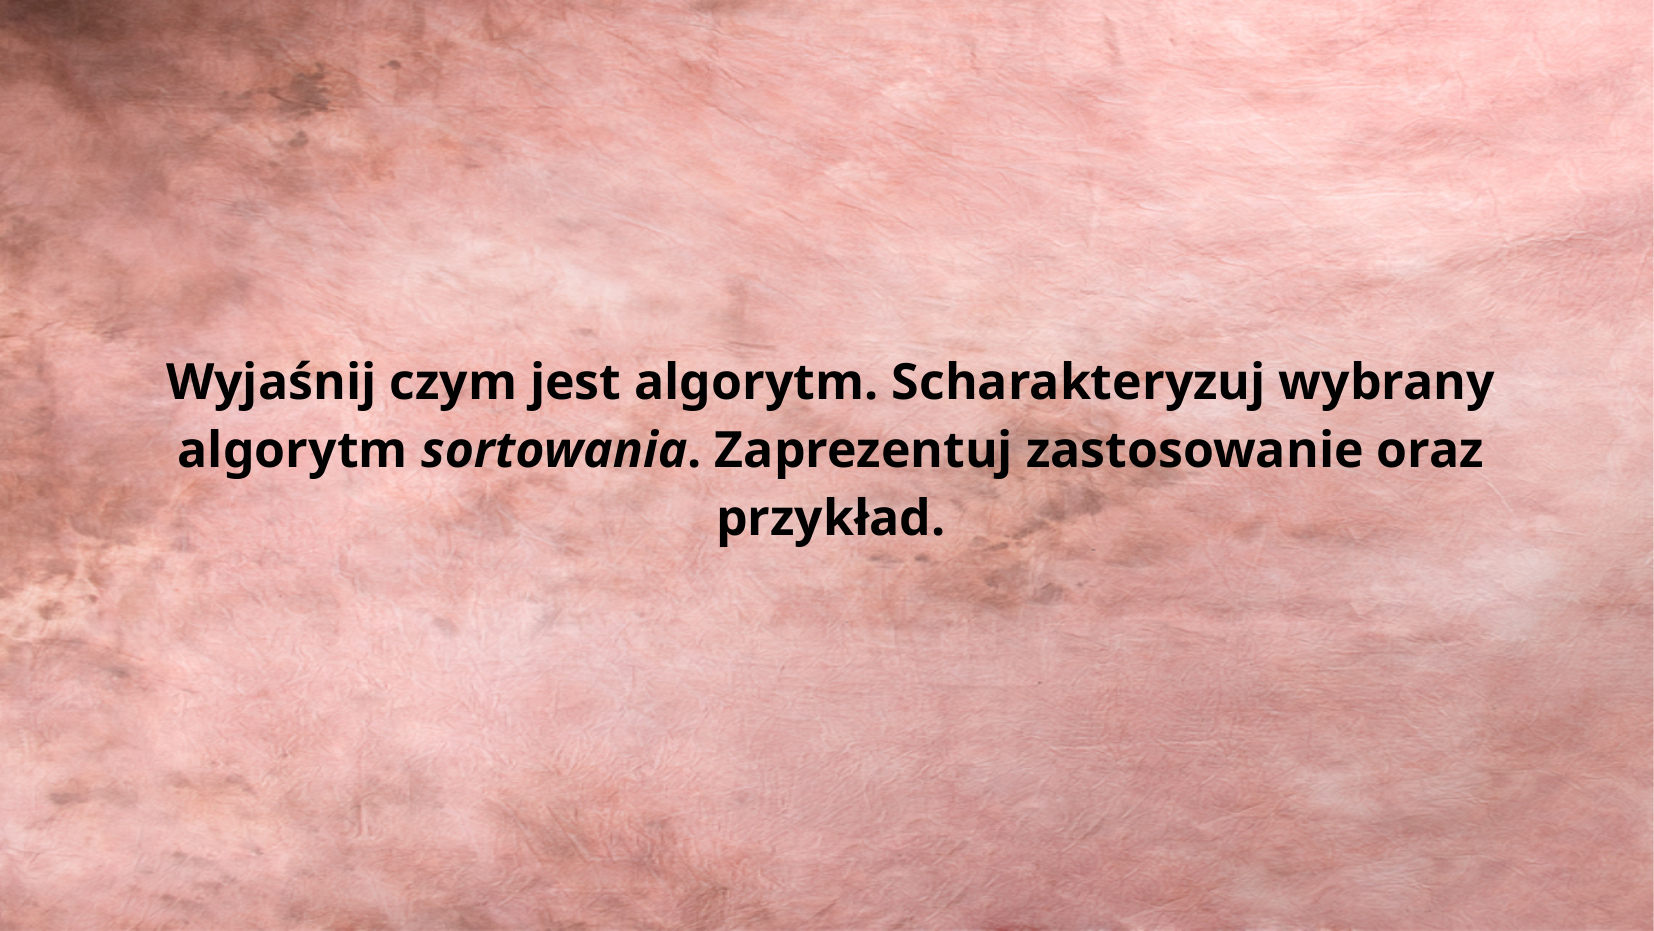

# Wyjaśnij czym jest algorytm. Scharakteryzuj wybrany algorytm sortowania. Zaprezentuj zastosowanie oraz przykład.